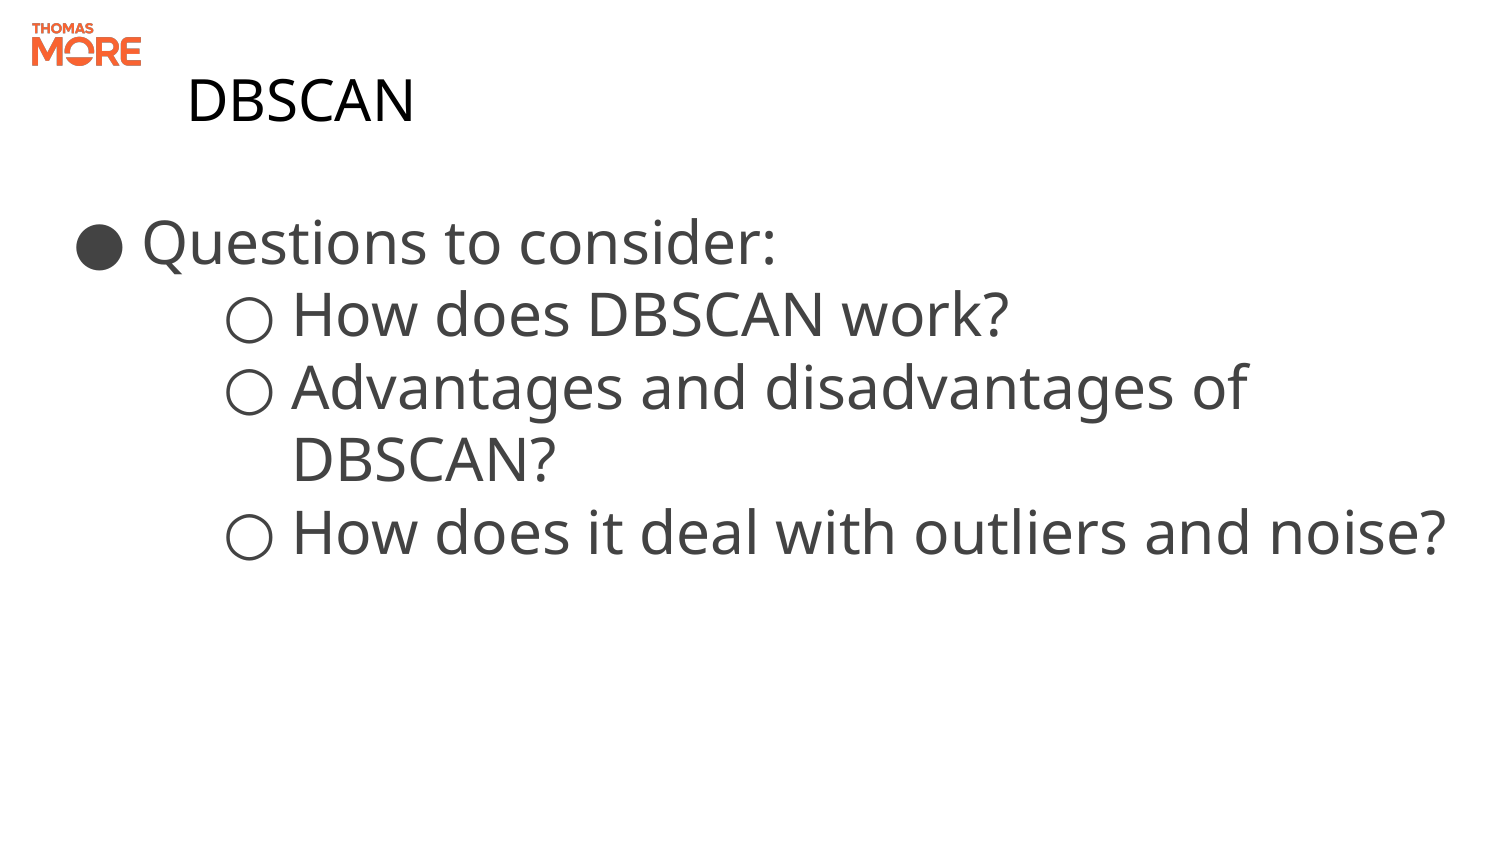

# DBSCAN
Questions to consider:
How does DBSCAN work?
Advantages and disadvantages of DBSCAN?
How does it deal with outliers and noise?